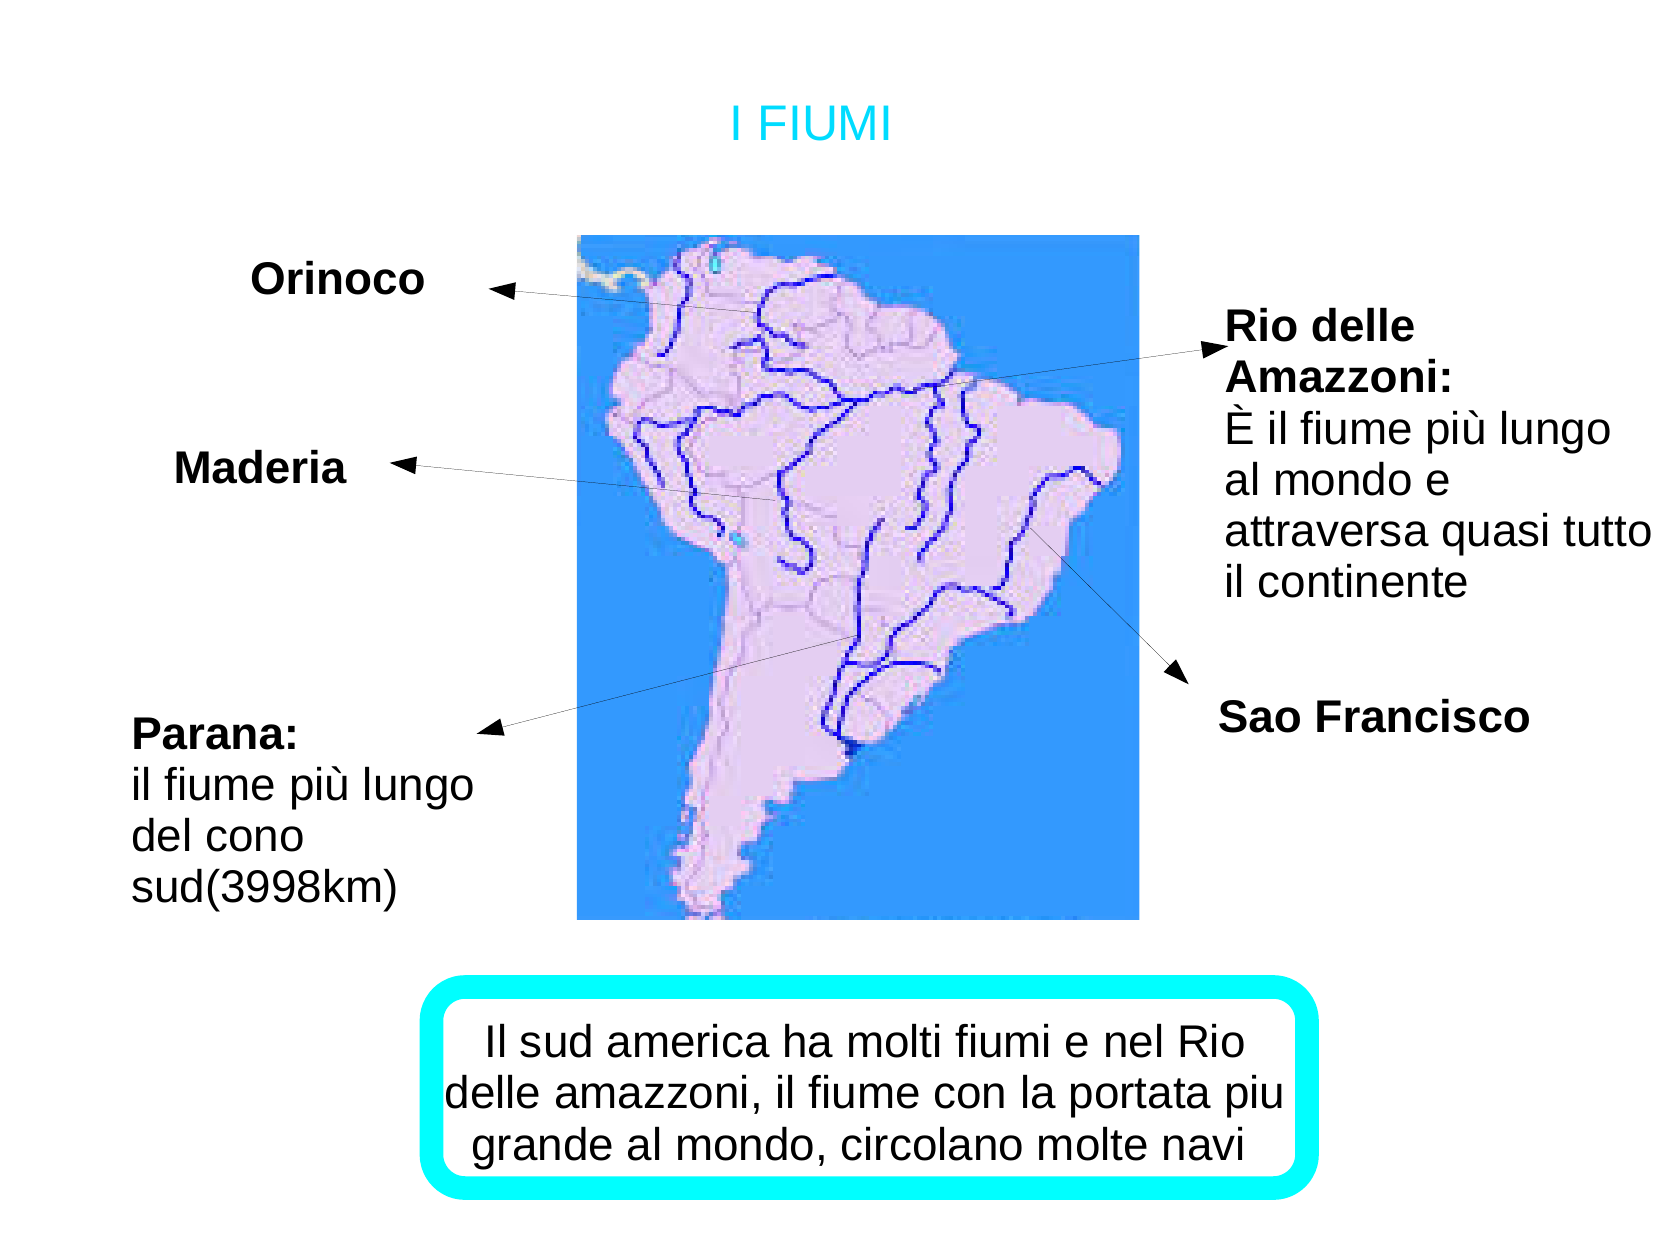

# I FIUMI
Orinoco
Rio delle Amazzoni:
È il fiume più lungo al mondo e attraversa quasi tutto il continente
Maderia
Sao Francisco
Parana:
il fiume più lungo del cono sud(3998km)
Il sud america ha molti fiumi e nel Rio delle amazzoni, il fiume con la portata piu grande al mondo, circolano molte navi